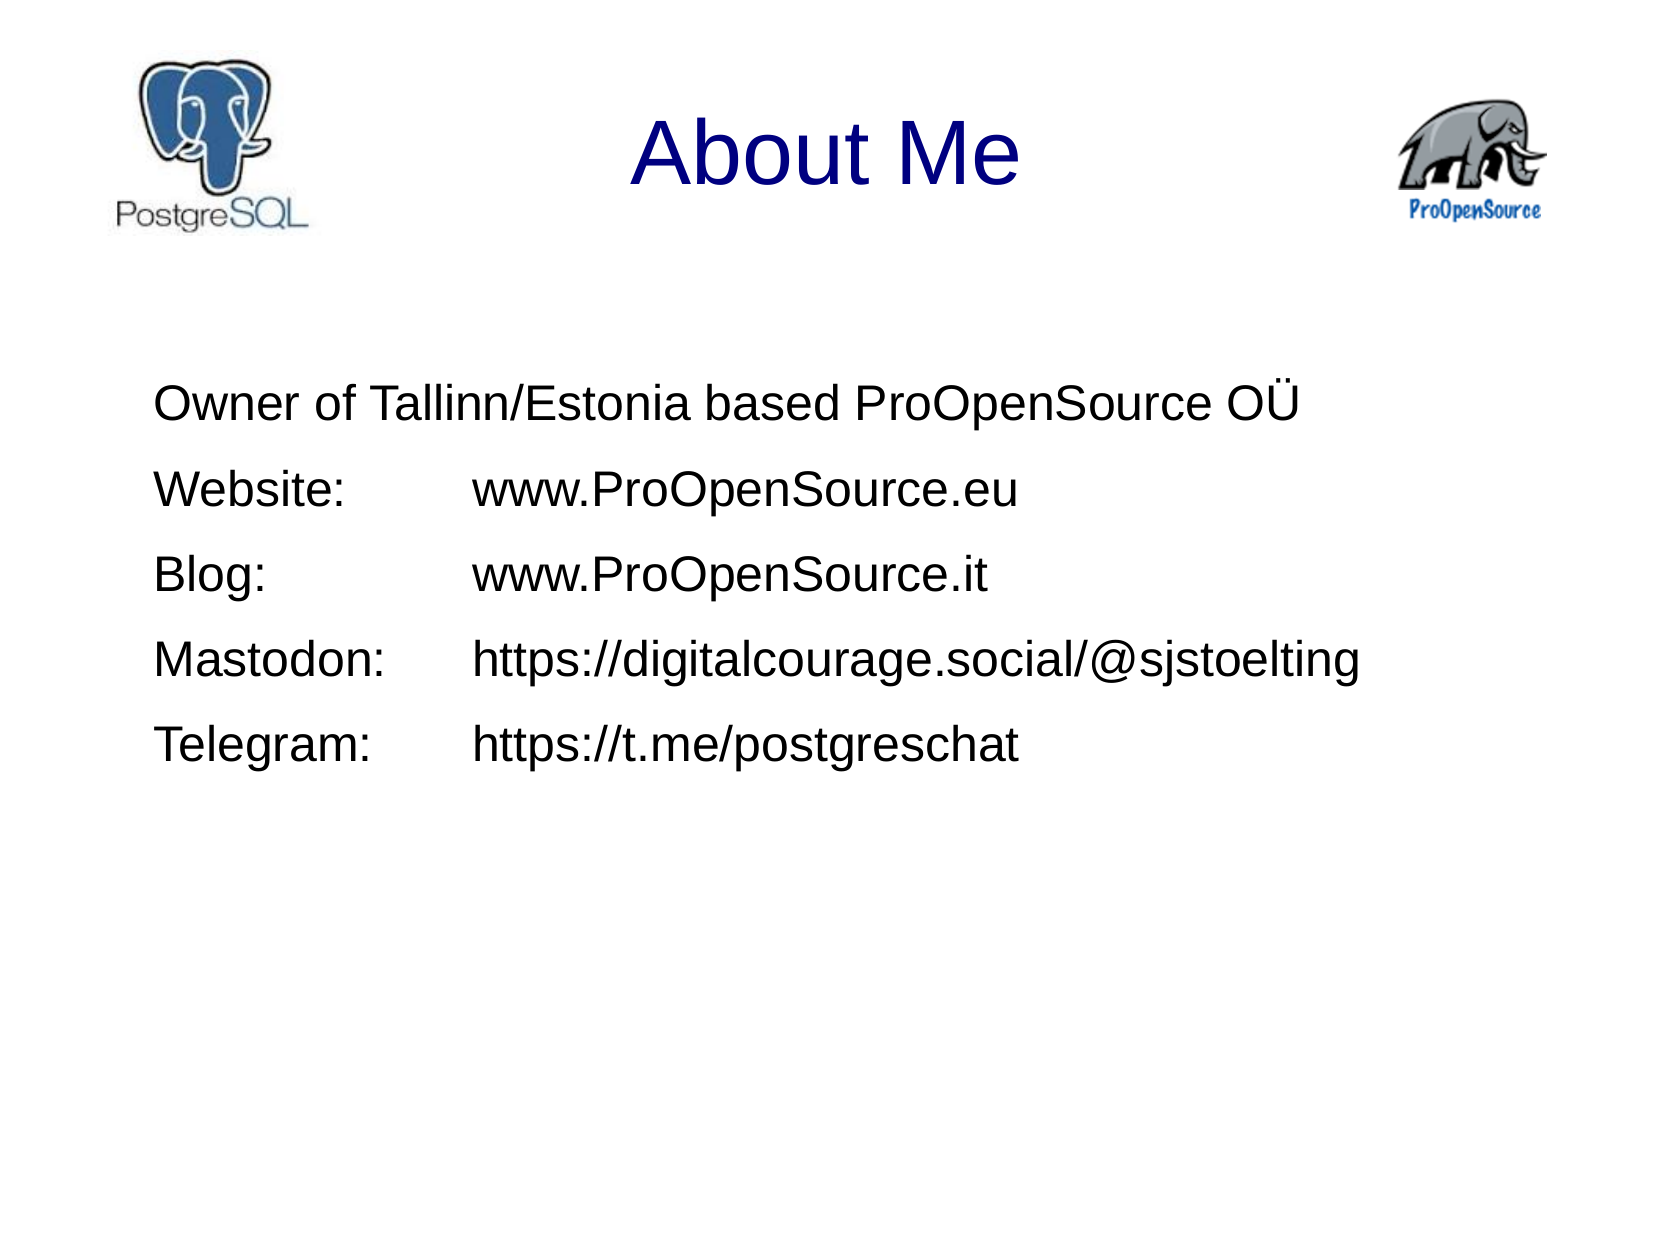

# About Me
Owner of Tallinn/Estonia based ProOpenSource OÜ
Website:	www.ProOpenSource.eu
Blog:	www.ProOpenSource.it
Mastodon:	https://digitalcourage.social/@sjstoelting
Telegram:	https://t.me/postgreschat